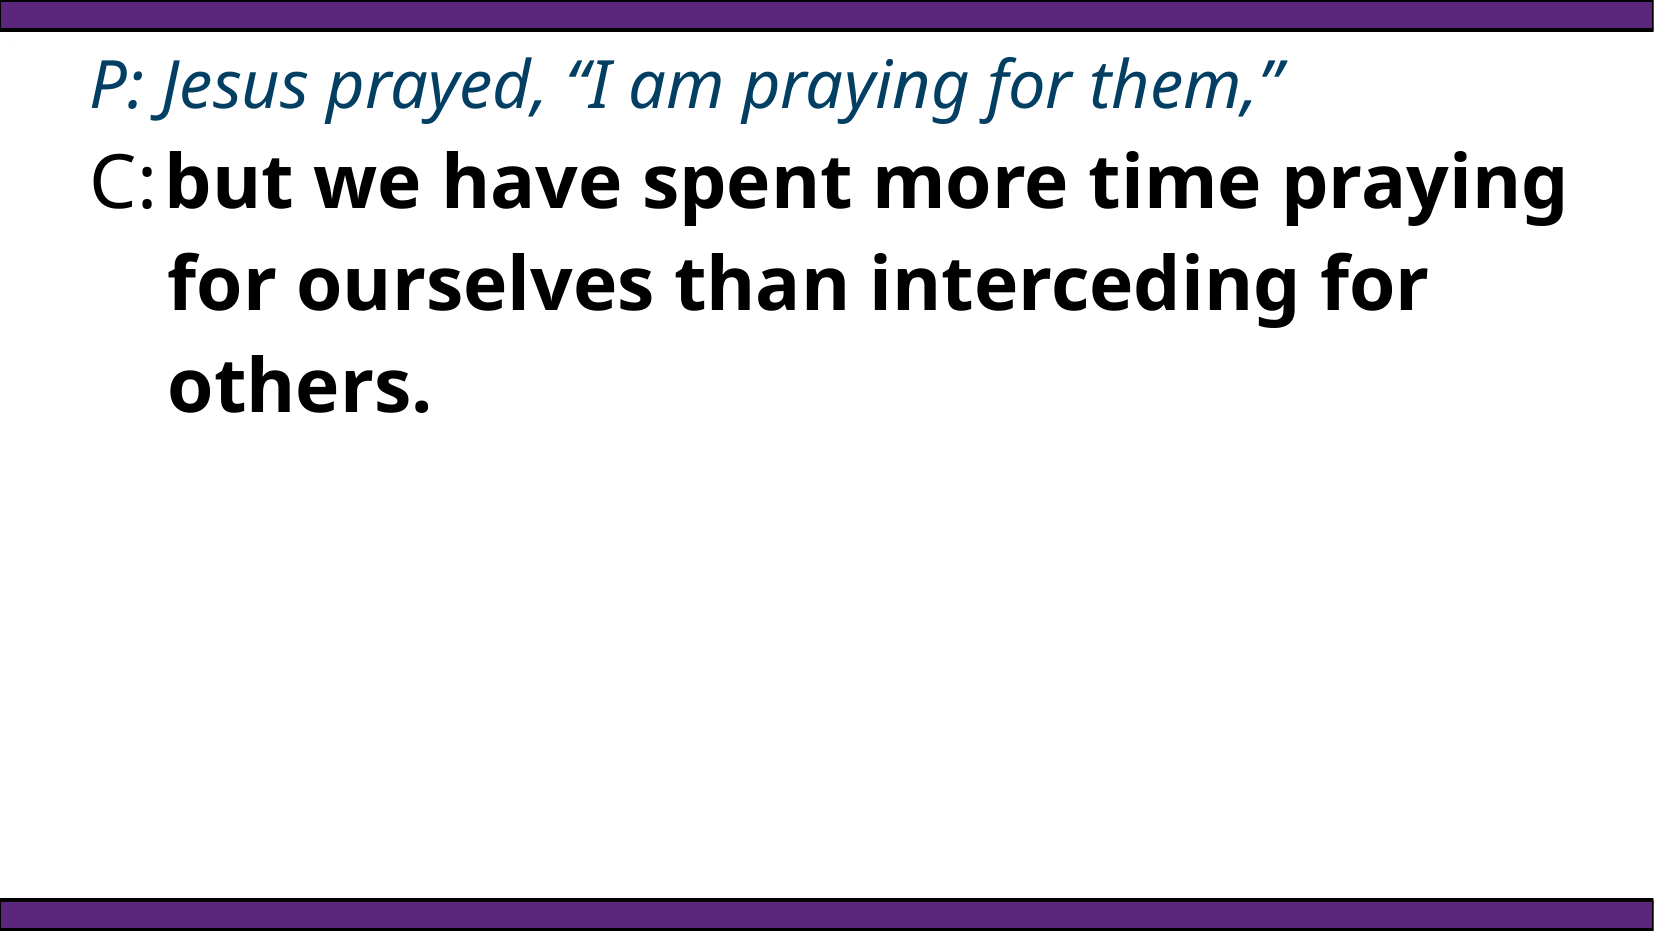

P: Jesus prayed, “I am praying for them,”
C:	but we have spent more time praying
 for ourselves than interceding for
 others.